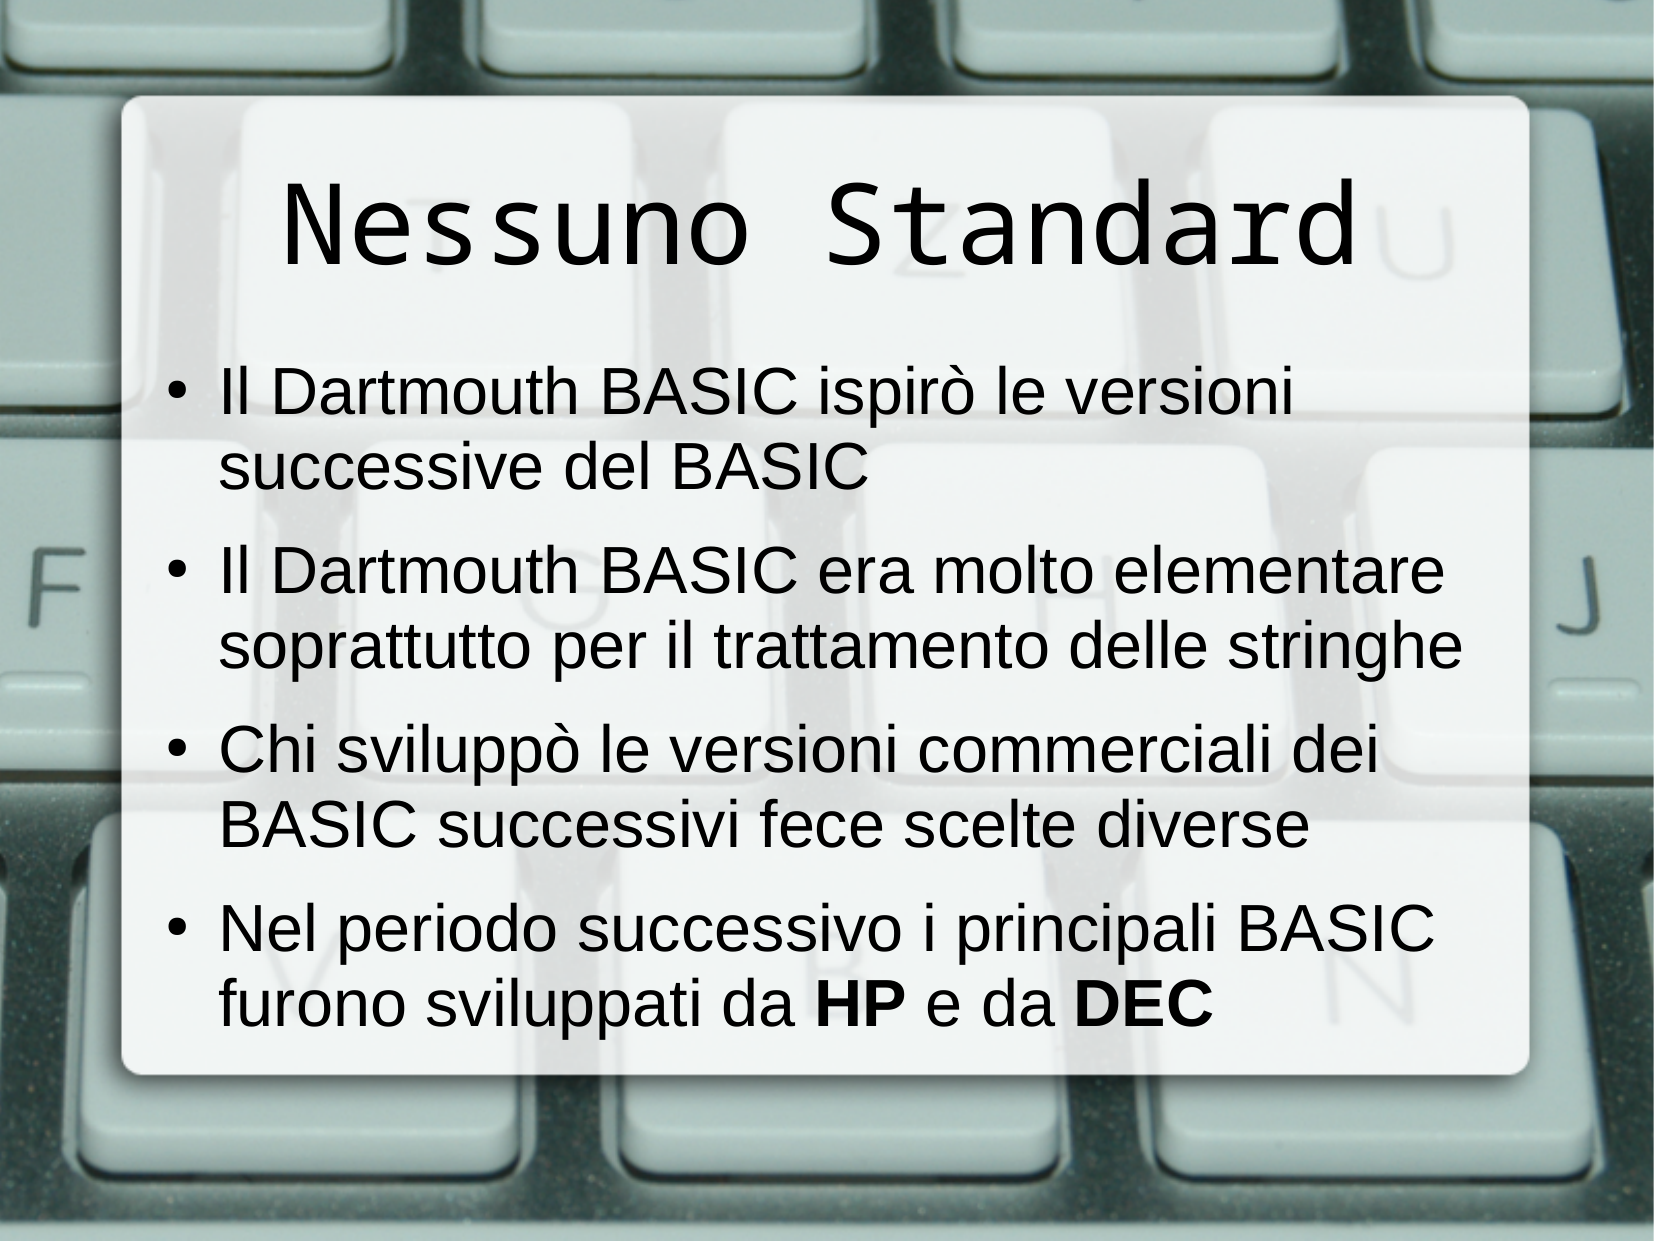

# Nessuno Standard
Il Dartmouth BASIC ispirò le versioni successive del BASIC
Il Dartmouth BASIC era molto elementare soprattutto per il trattamento delle stringhe
Chi sviluppò le versioni commerciali dei BASIC successivi fece scelte diverse
Nel periodo successivo i principali BASIC furono sviluppati da HP e da DEC